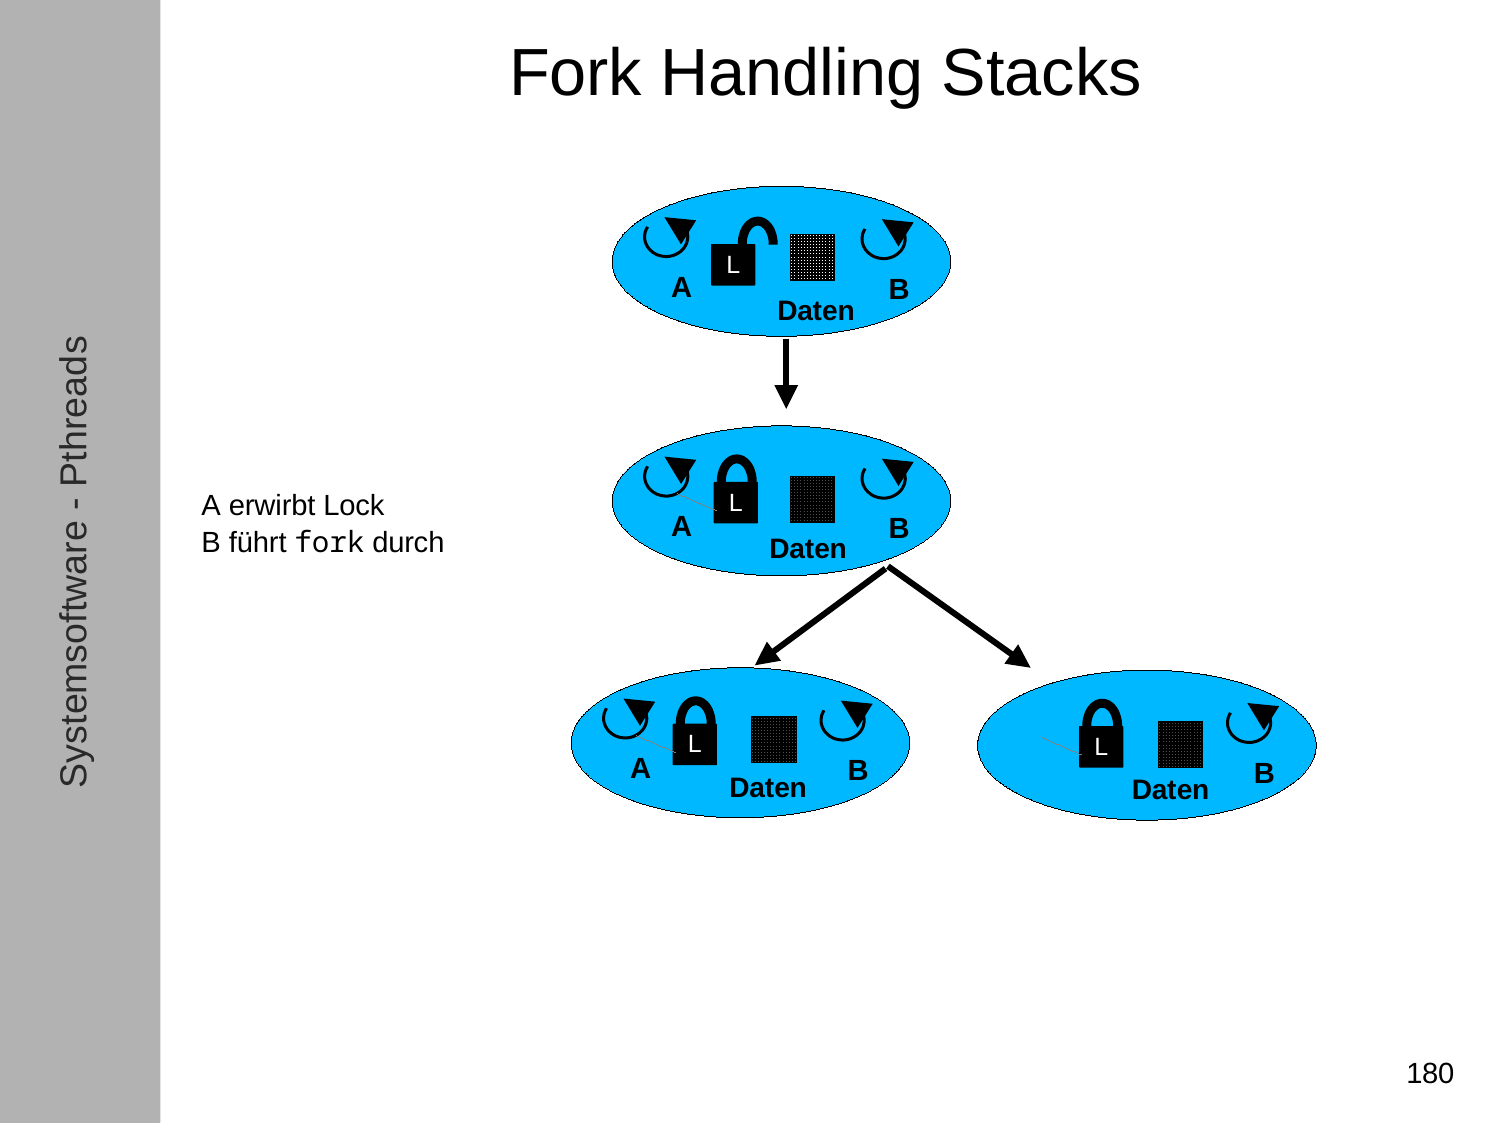

Fork Handling Stacks
A
B
L
Daten
A
B
L
Daten
A erwirbt Lock
B führt fork durch
Systemsoftware - Pthreads
A
B
L
B
L
Daten
Daten